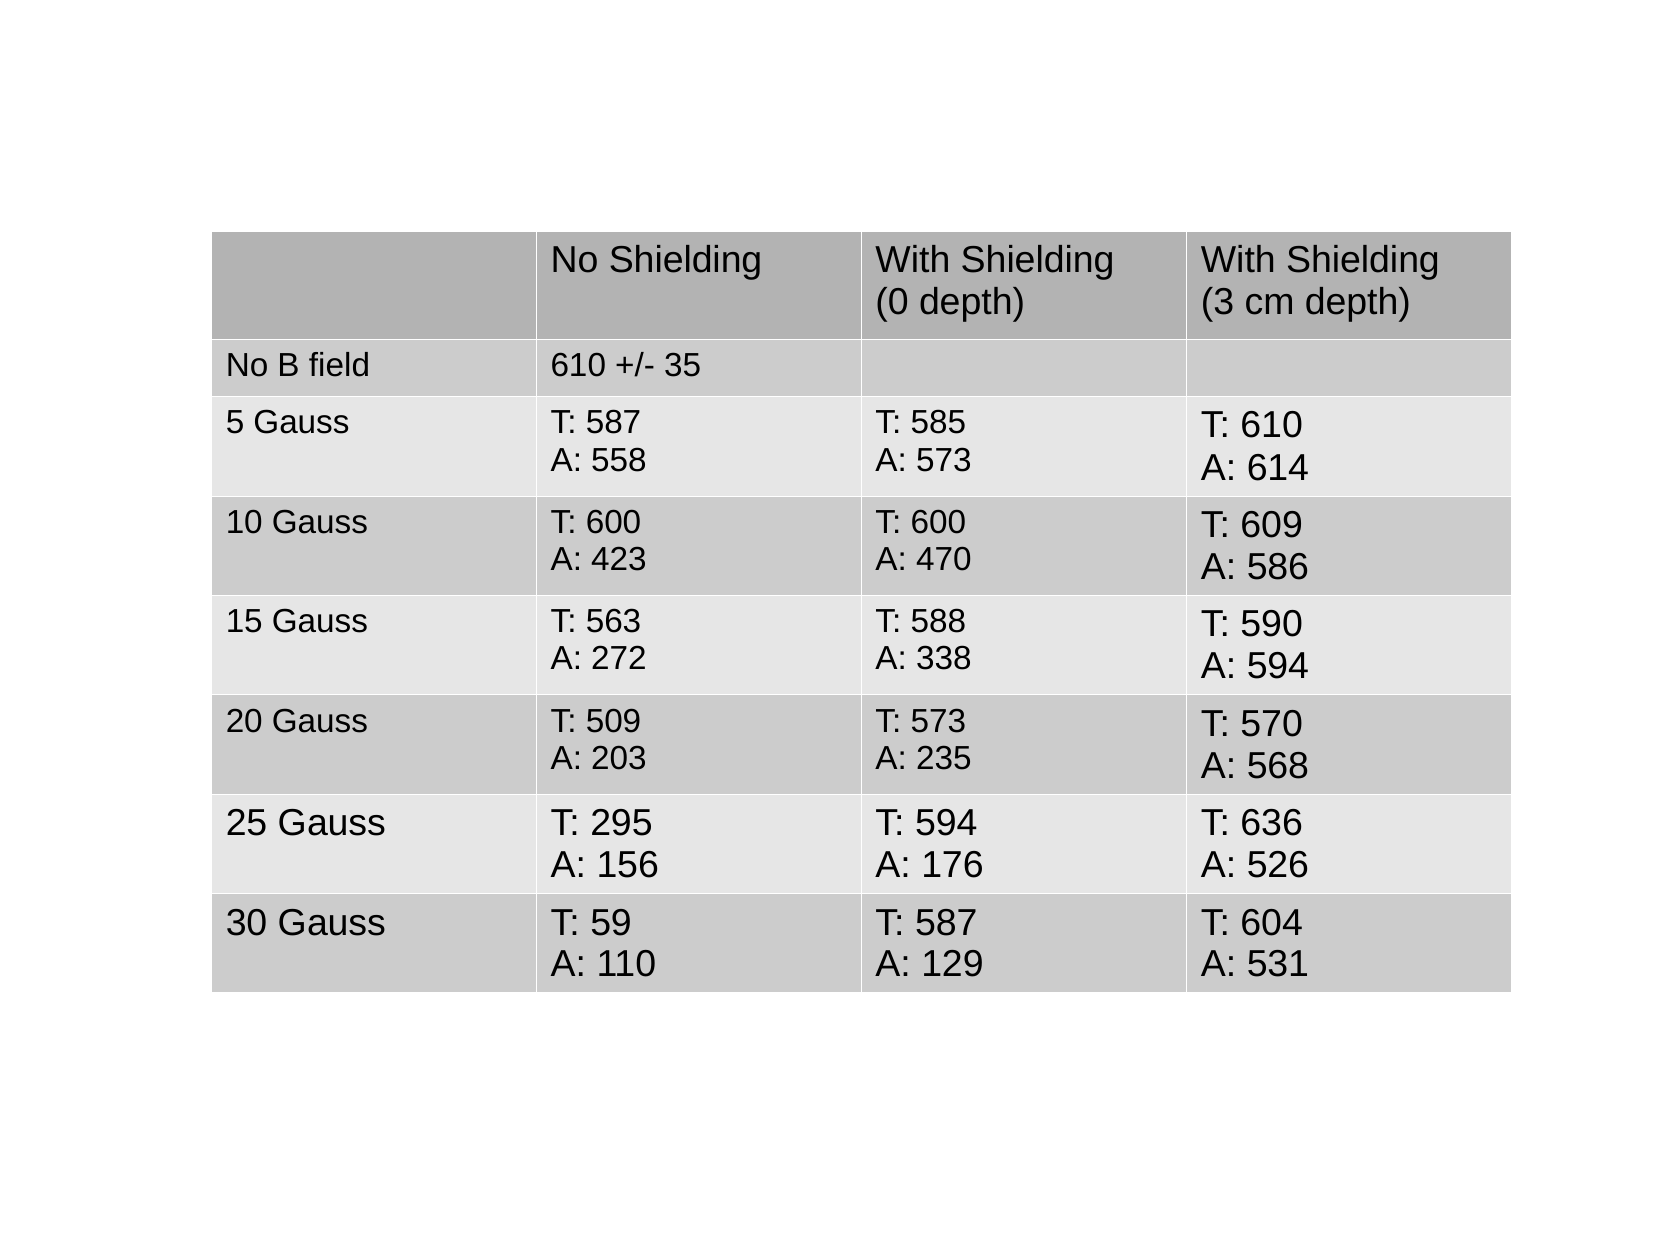

#
| | No Shielding | With Shielding (0 depth) | With Shielding (3 cm depth) |
| --- | --- | --- | --- |
| No B field | 610 +/- 35 | | |
| 5 Gauss | T: 587 A: 558 | T: 585 A: 573 | T: 610 A: 614 |
| 10 Gauss | T: 600 A: 423 | T: 600 A: 470 | T: 609 A: 586 |
| 15 Gauss | T: 563 A: 272 | T: 588 A: 338 | T: 590 A: 594 |
| 20 Gauss | T: 509 A: 203 | T: 573 A: 235 | T: 570 A: 568 |
| 25 Gauss | T: 295 A: 156 | T: 594 A: 176 | T: 636 A: 526 |
| 30 Gauss | T: 59 A: 110 | T: 587 A: 129 | T: 604 A: 531 |